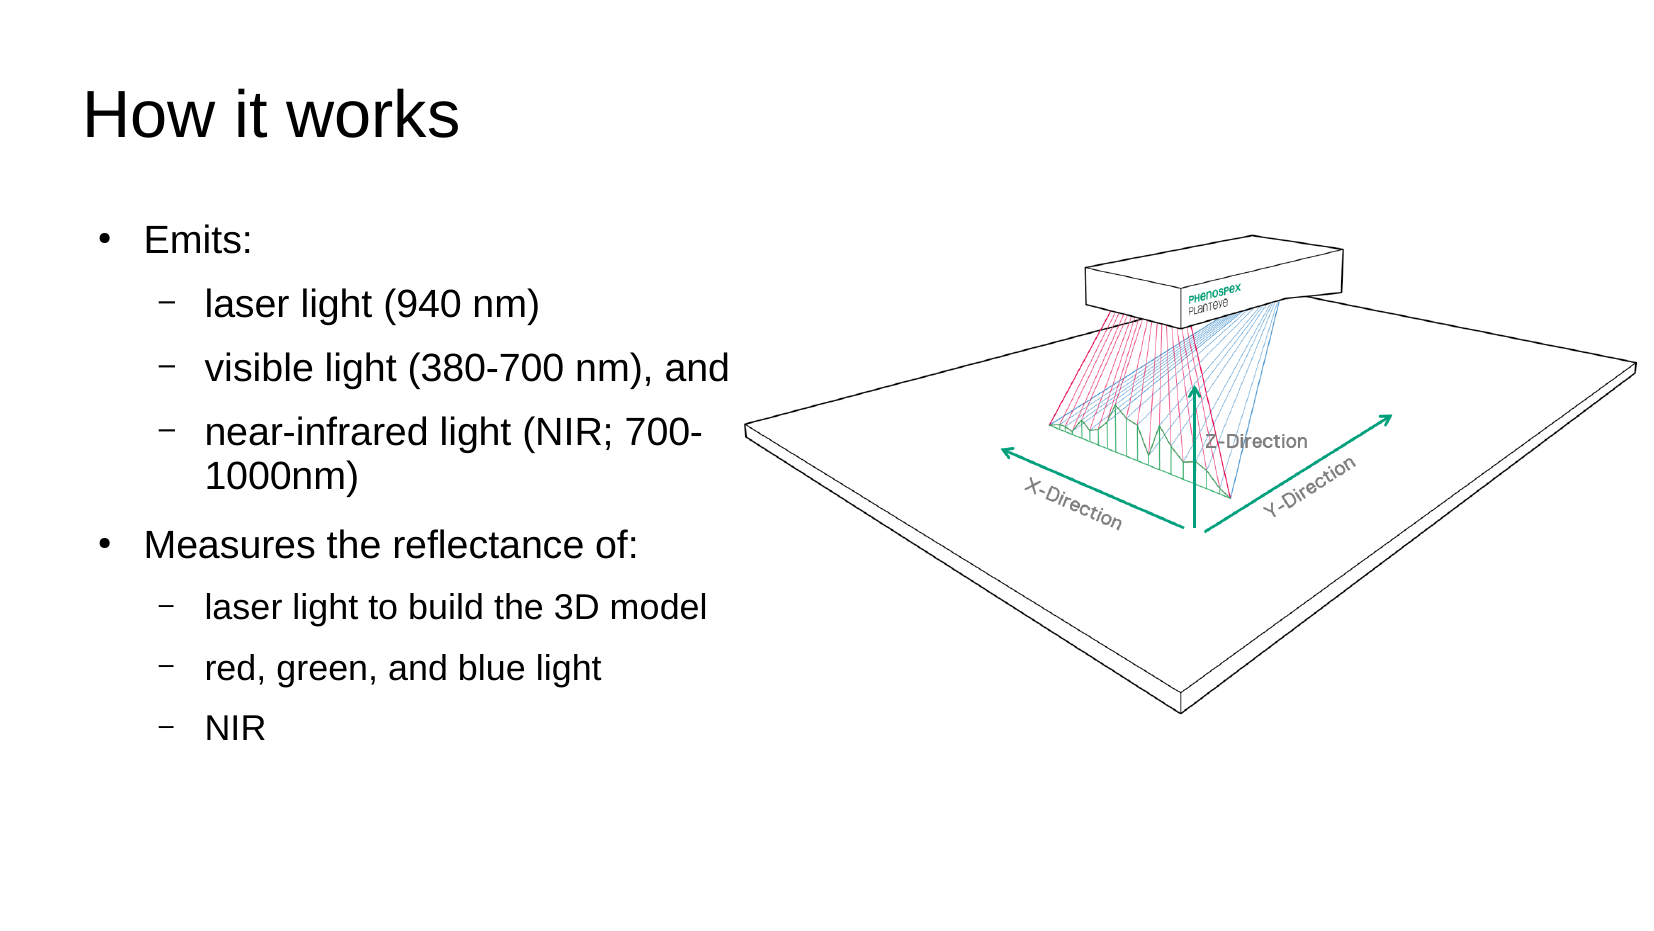

# How it works
Emits:
laser light (940 nm)
visible light (380-700 nm), and
near-infrared light (NIR; 700-1000nm)
Measures the reflectance of:
laser light to build the 3D model
red, green, and blue light
NIR